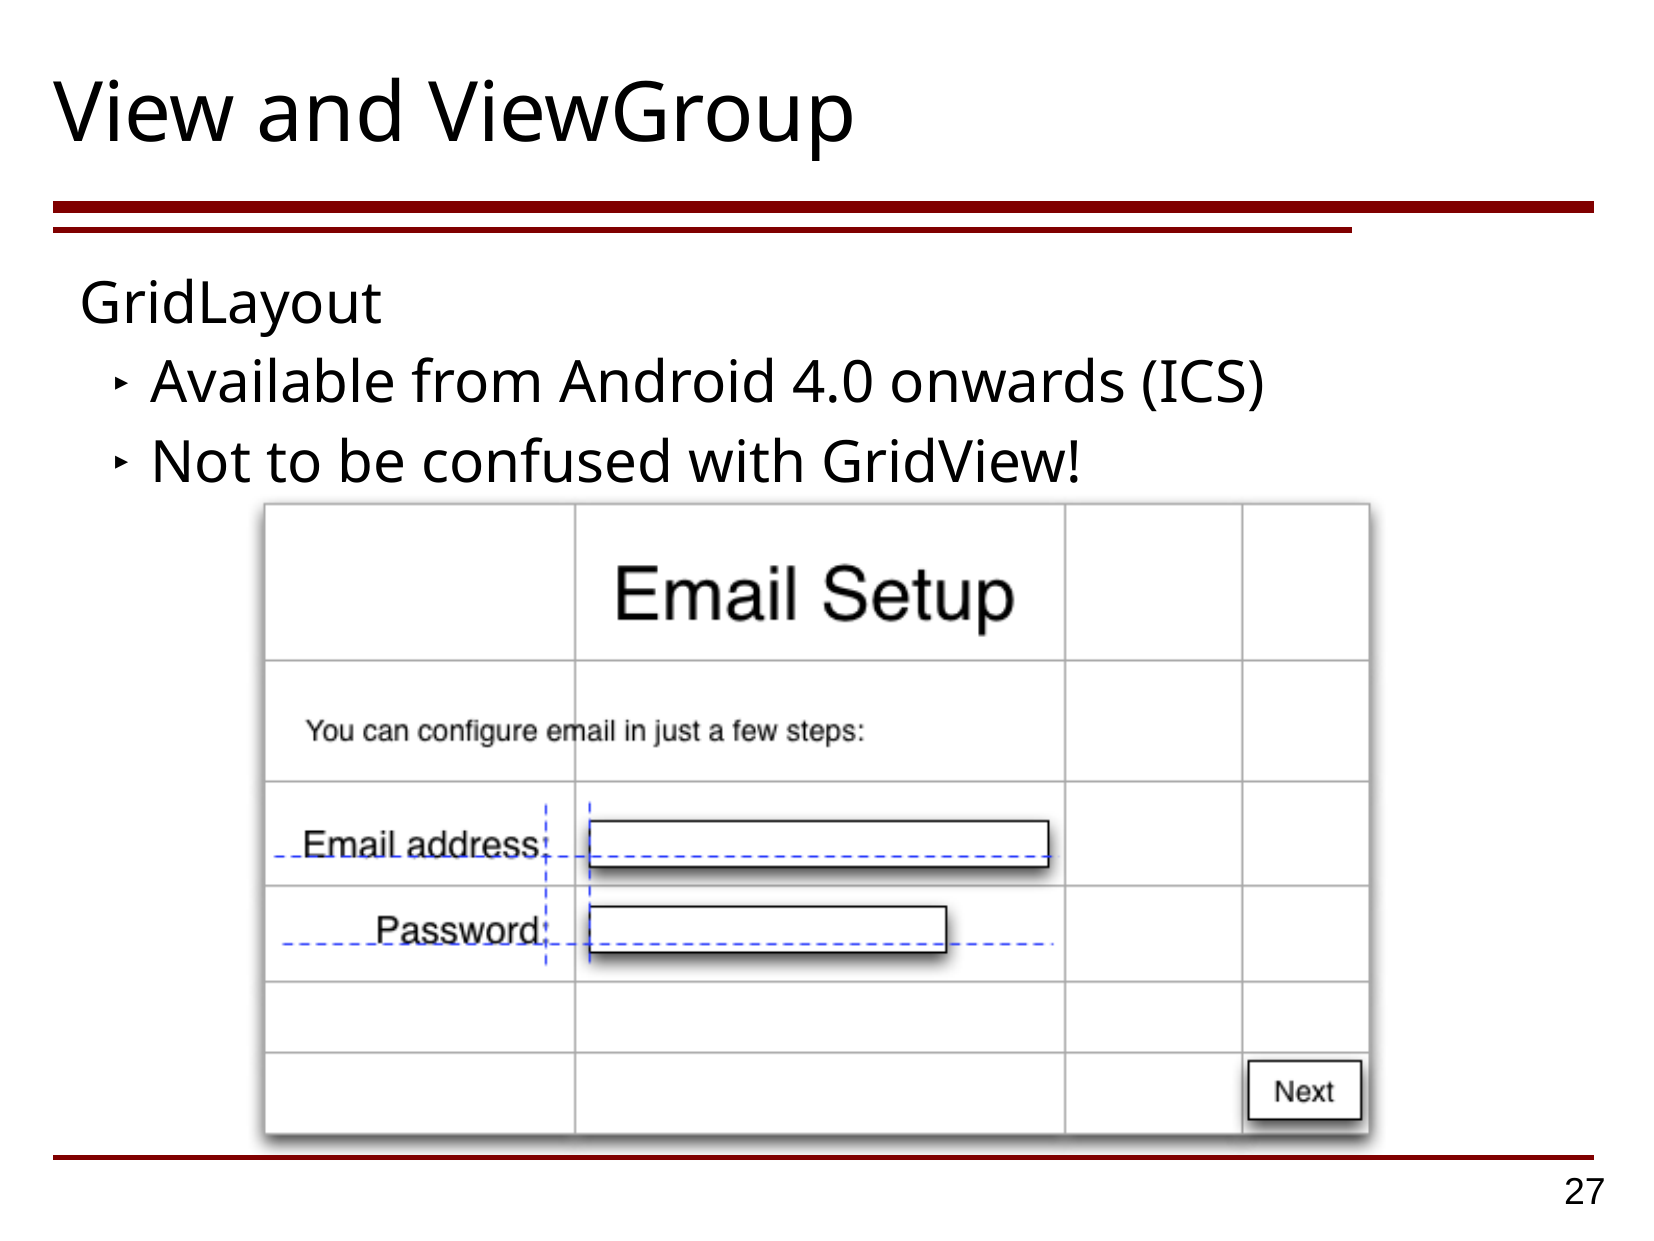

# View and ViewGroup
GridLayout
Available from Android 4.0 onwards (ICS)
Not to be confused with GridView!